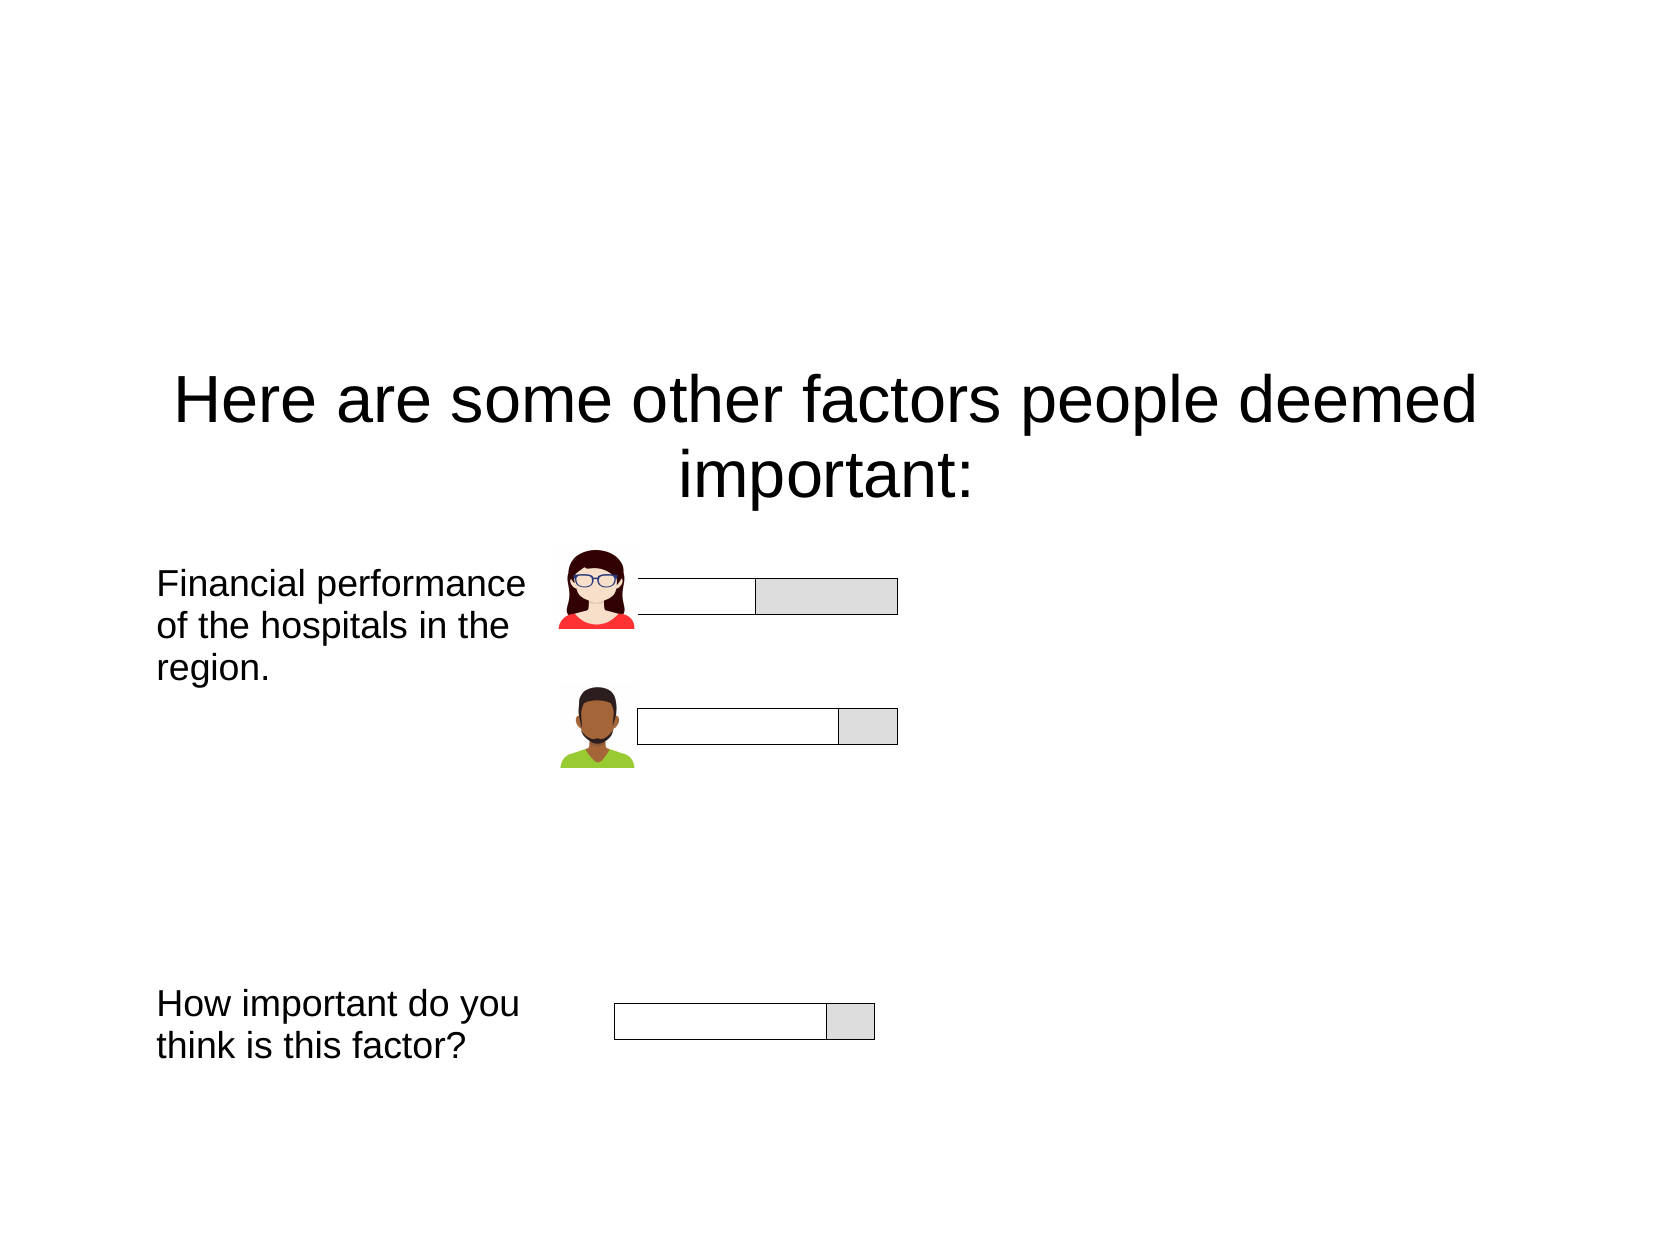

# Here are some other factors people deemed important:
Financial performance of the hospitals in the region.
How important do you think is this factor?